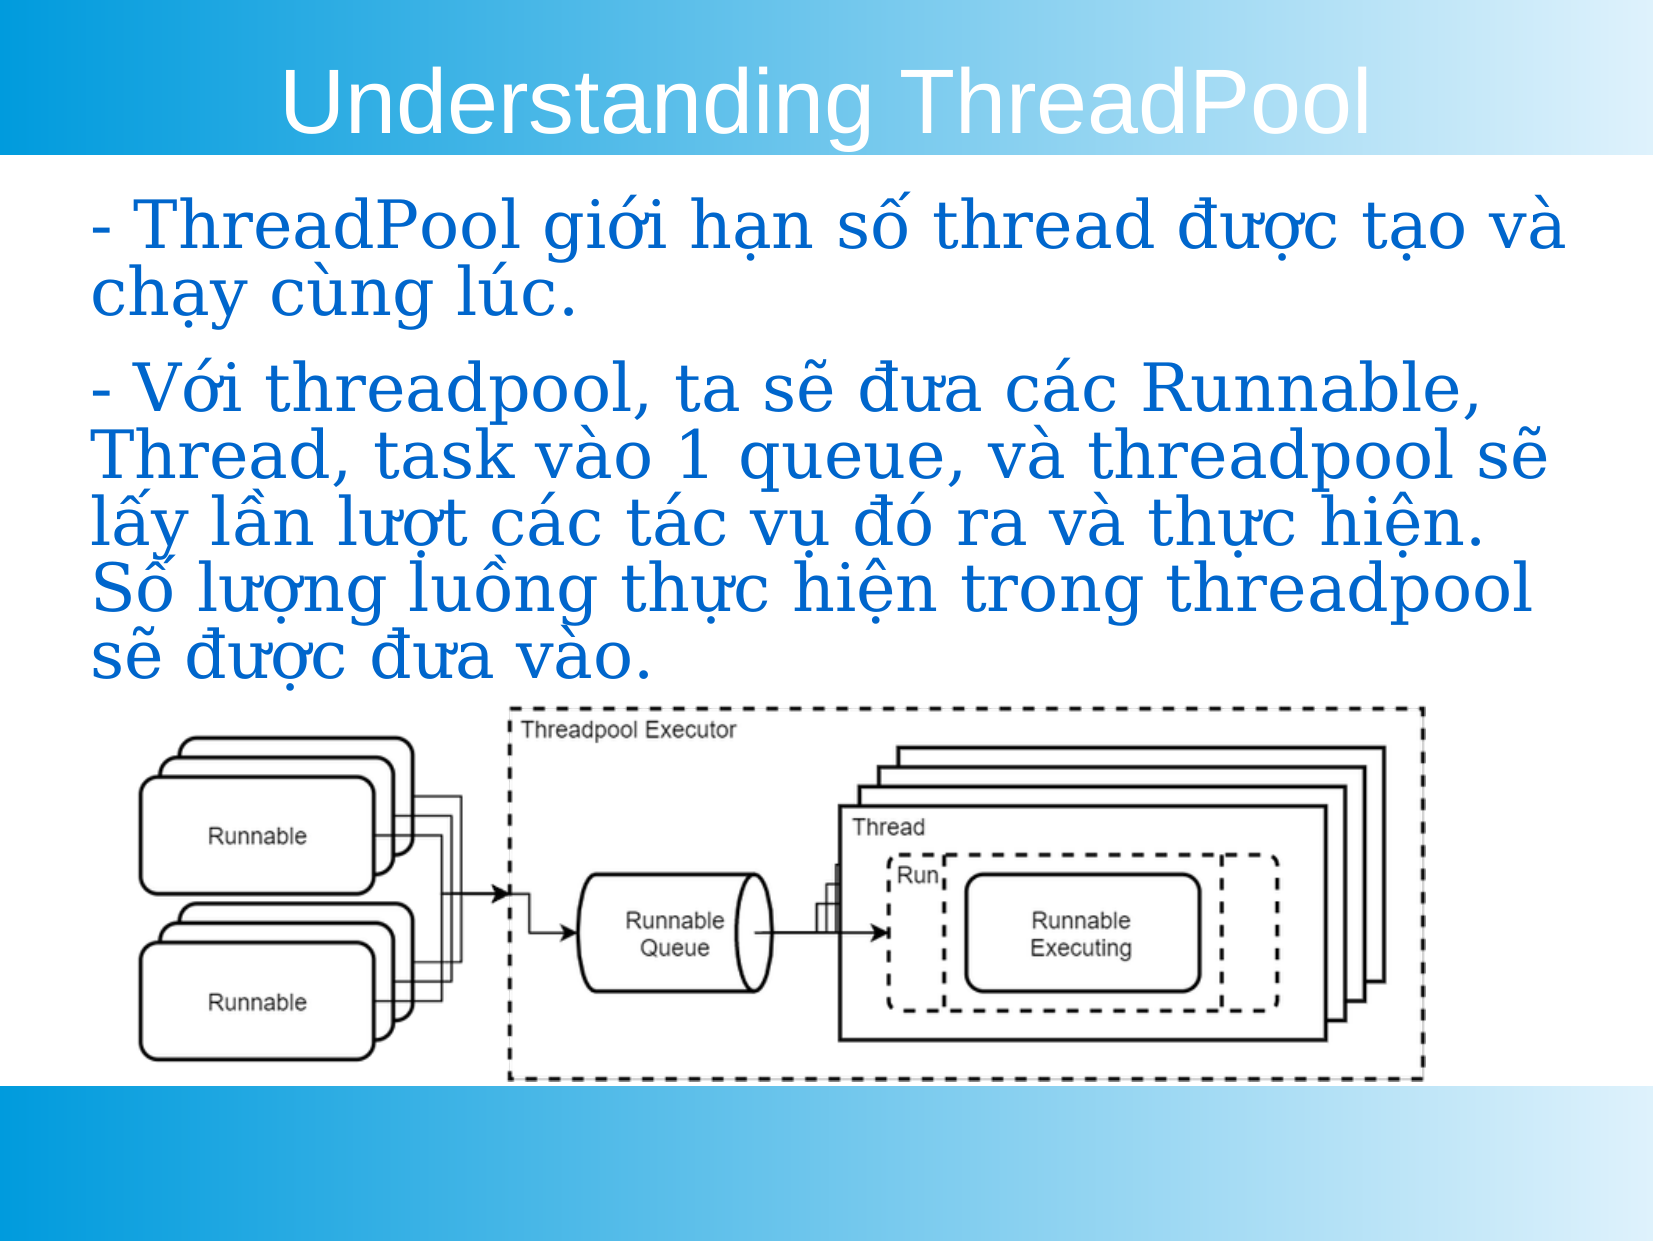

# Understanding ThreadPool
- ThreadPool giới hạn số thread được tạo và chạy cùng lúc.
- Với threadpool, ta sẽ đưa các Runnable, Thread, task vào 1 queue, và threadpool sẽ lấy lần lượt các tác vụ đó ra và thực hiện. Số lượng luồng thực hiện trong threadpool sẽ được đưa vào.